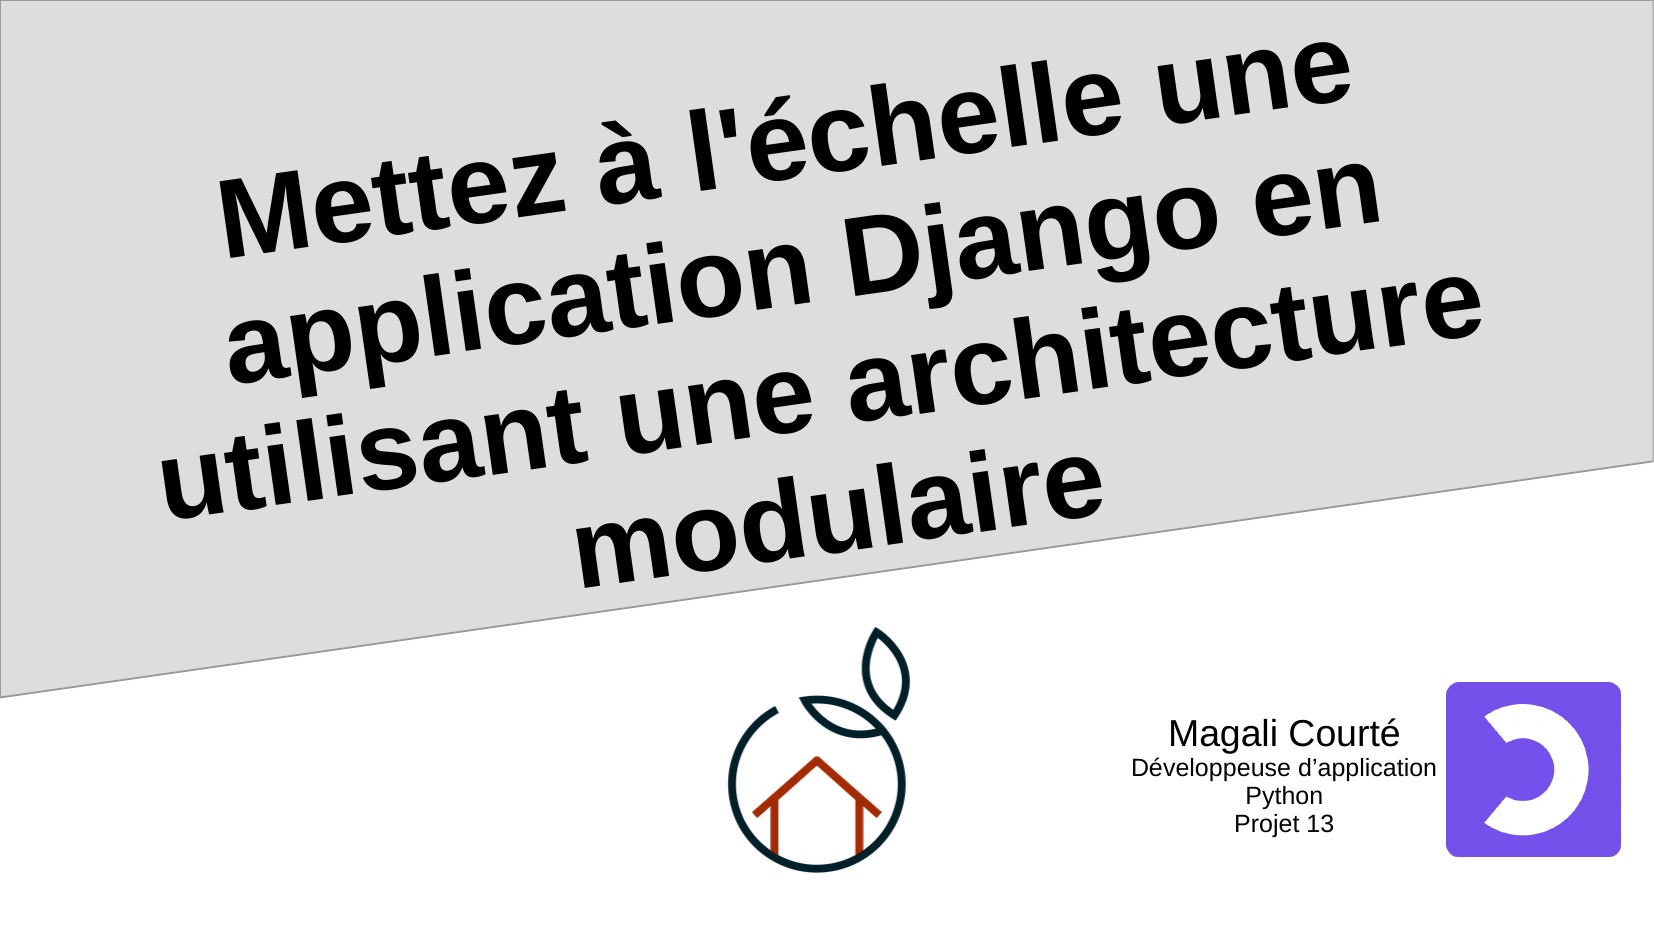

# Mettez à l'échelle une application Django en utilisant une architecture modulaire
Magali Courté
Développeuse d’application Python
Projet 13